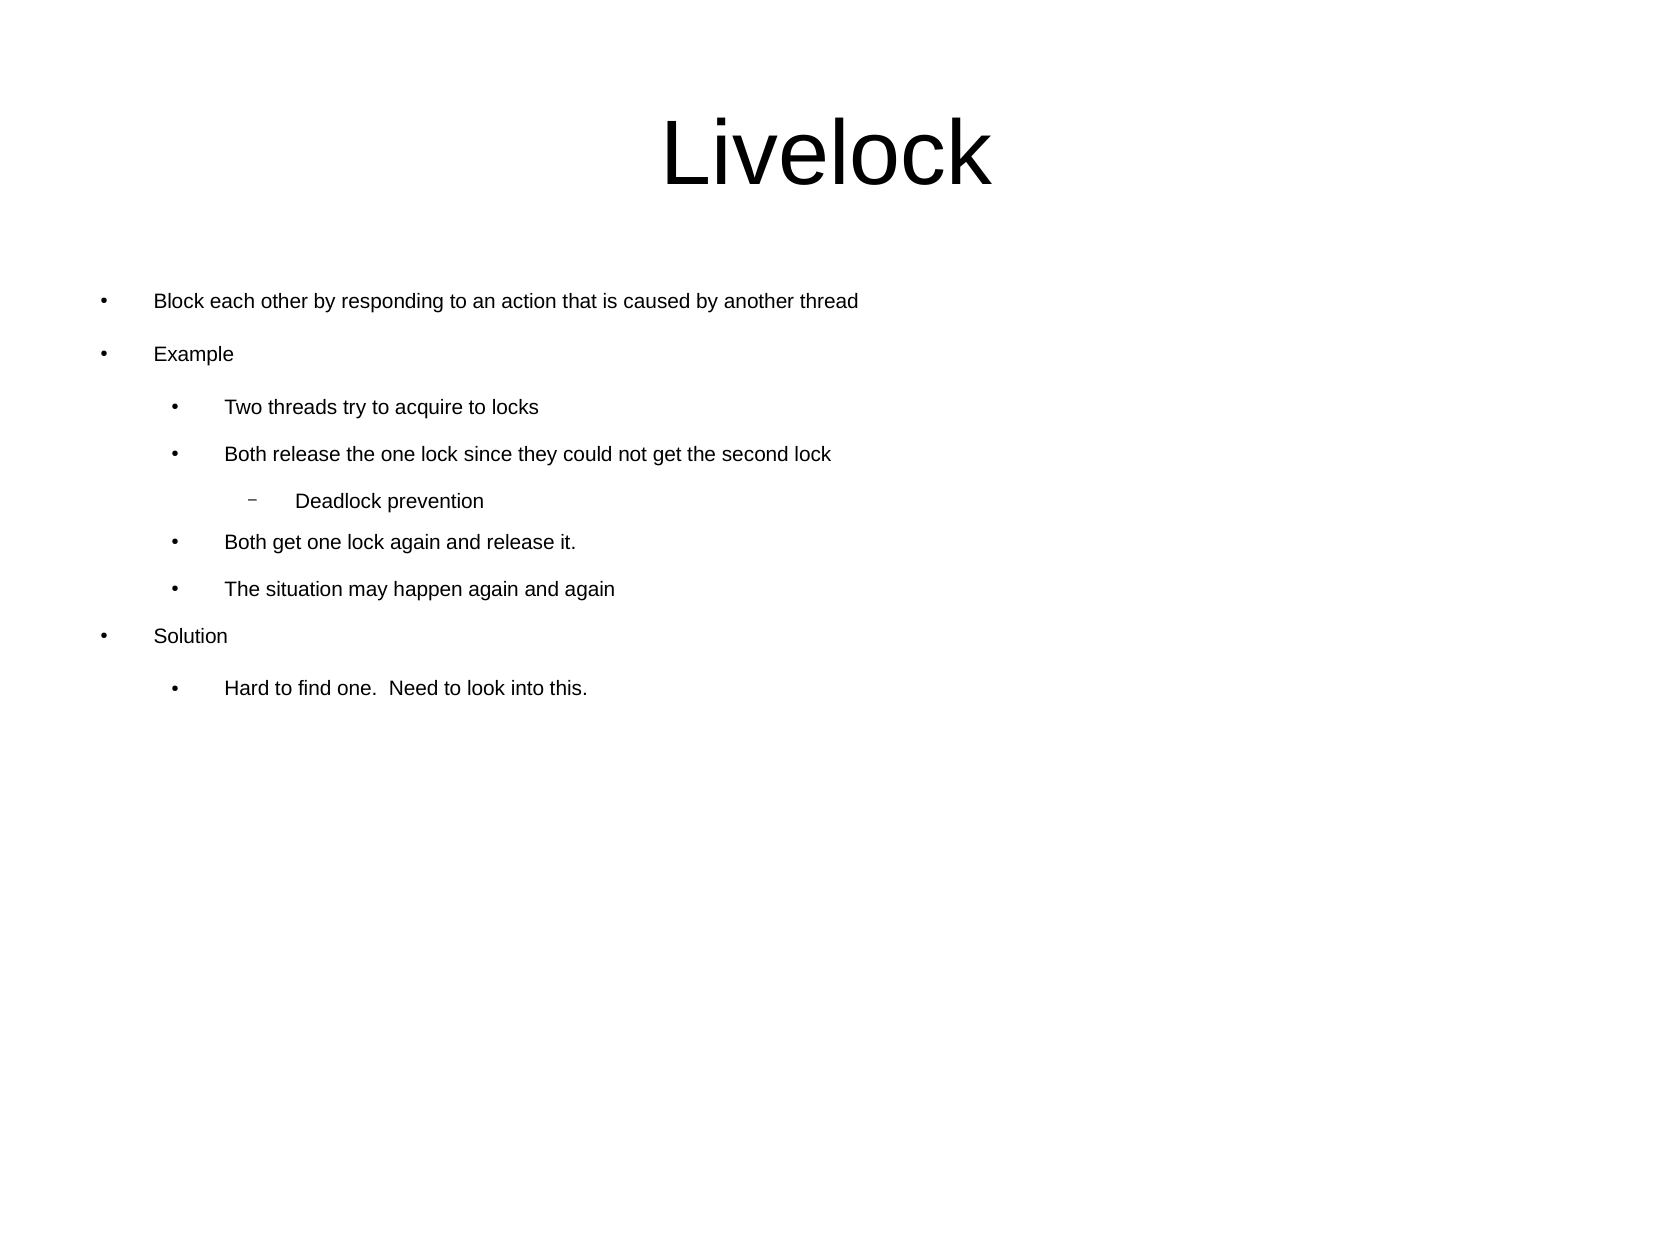

# Livelock
Block each other by responding to an action that is caused by another thread
Example
Two threads try to acquire to locks
Both release the one lock since they could not get the second lock
Deadlock prevention
Both get one lock again and release it.
The situation may happen again and again
Solution
Hard to find one. Need to look into this.